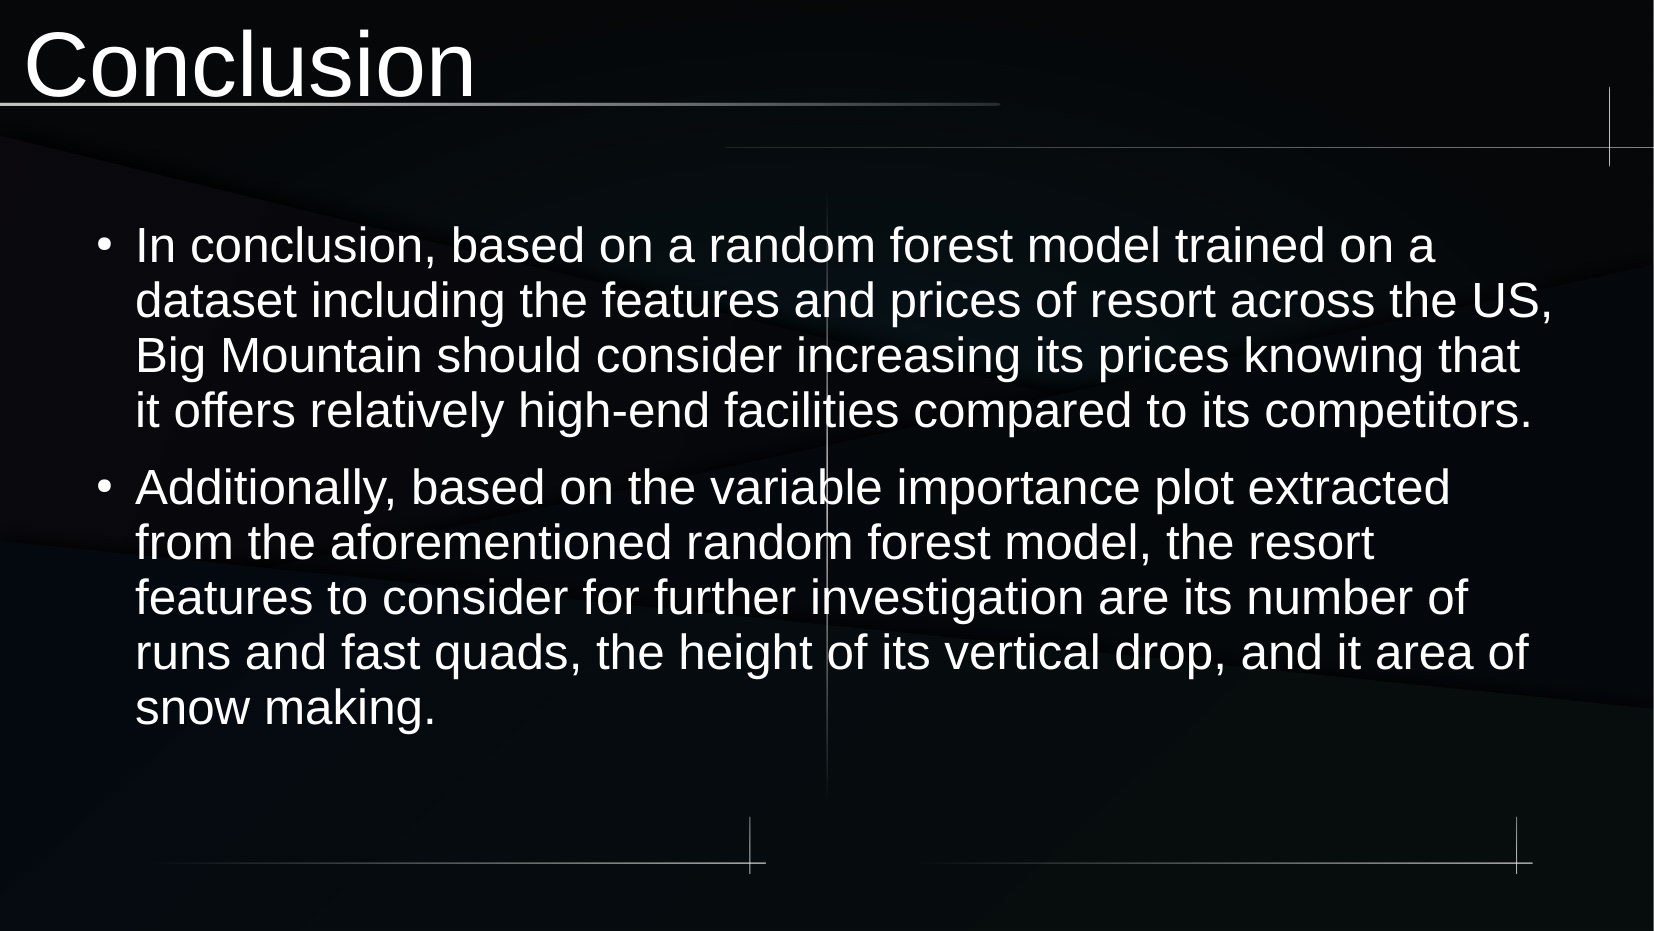

# Conclusion
In conclusion, based on a random forest model trained on a dataset including the features and prices of resort across the US, Big Mountain should consider increasing its prices knowing that it offers relatively high-end facilities compared to its competitors.
Additionally, based on the variable importance plot extracted from the aforementioned random forest model, the resort features to consider for further investigation are its number of runs and fast quads, the height of its vertical drop, and it area of snow making.